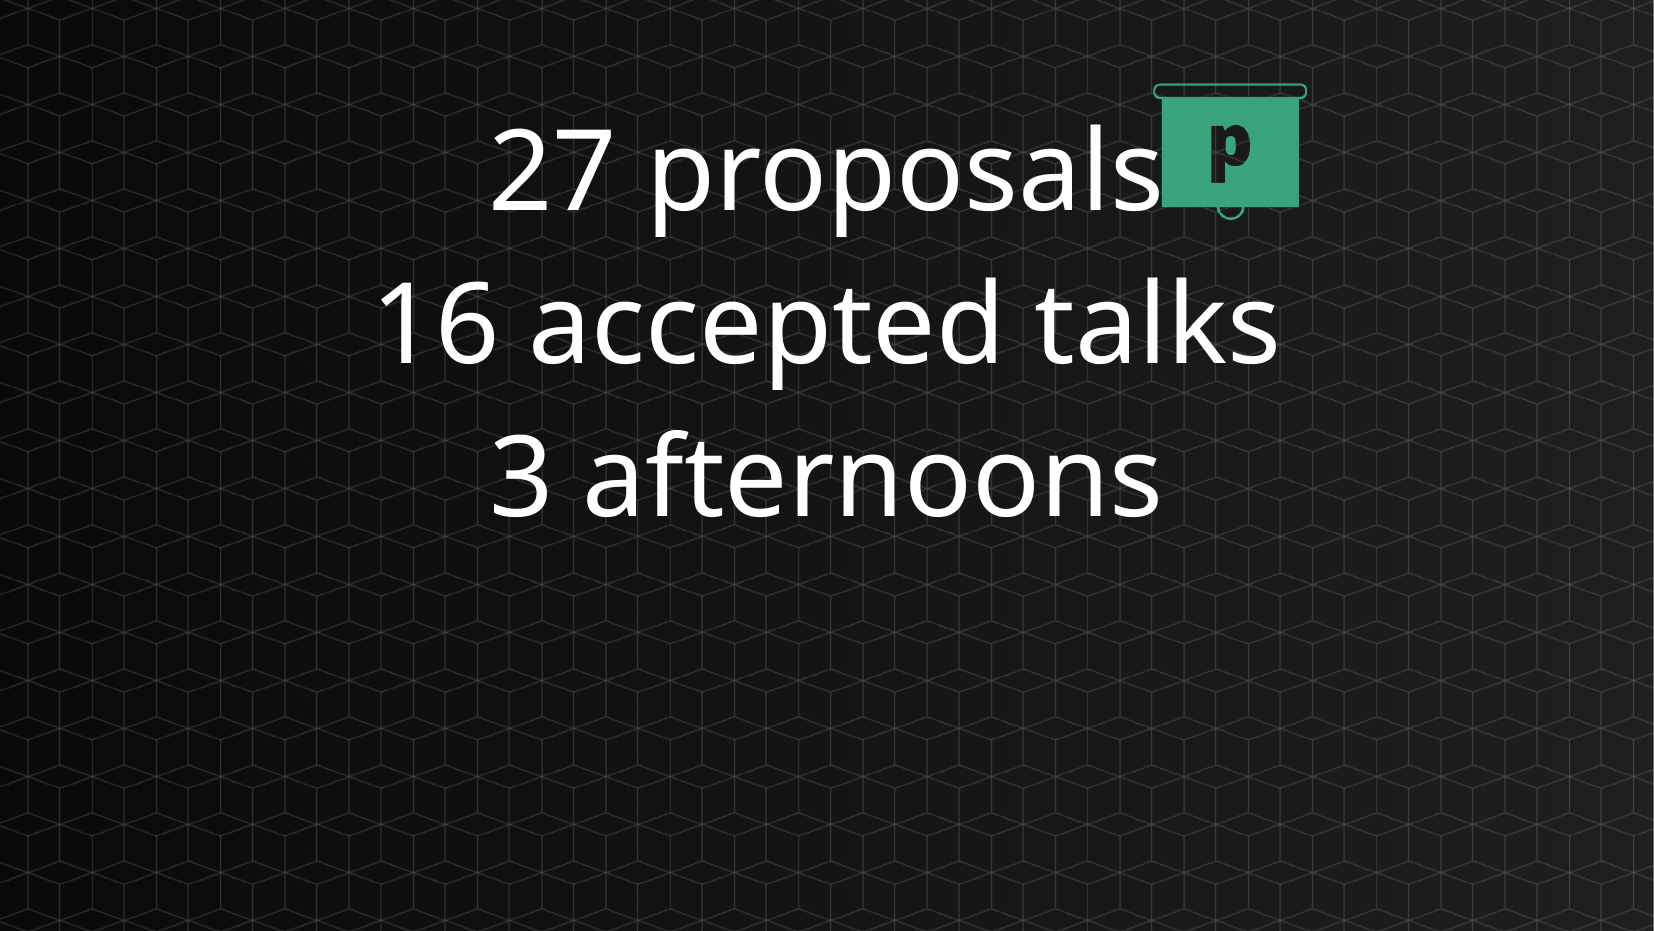

27 proposals
16 accepted talks
3 afternoons